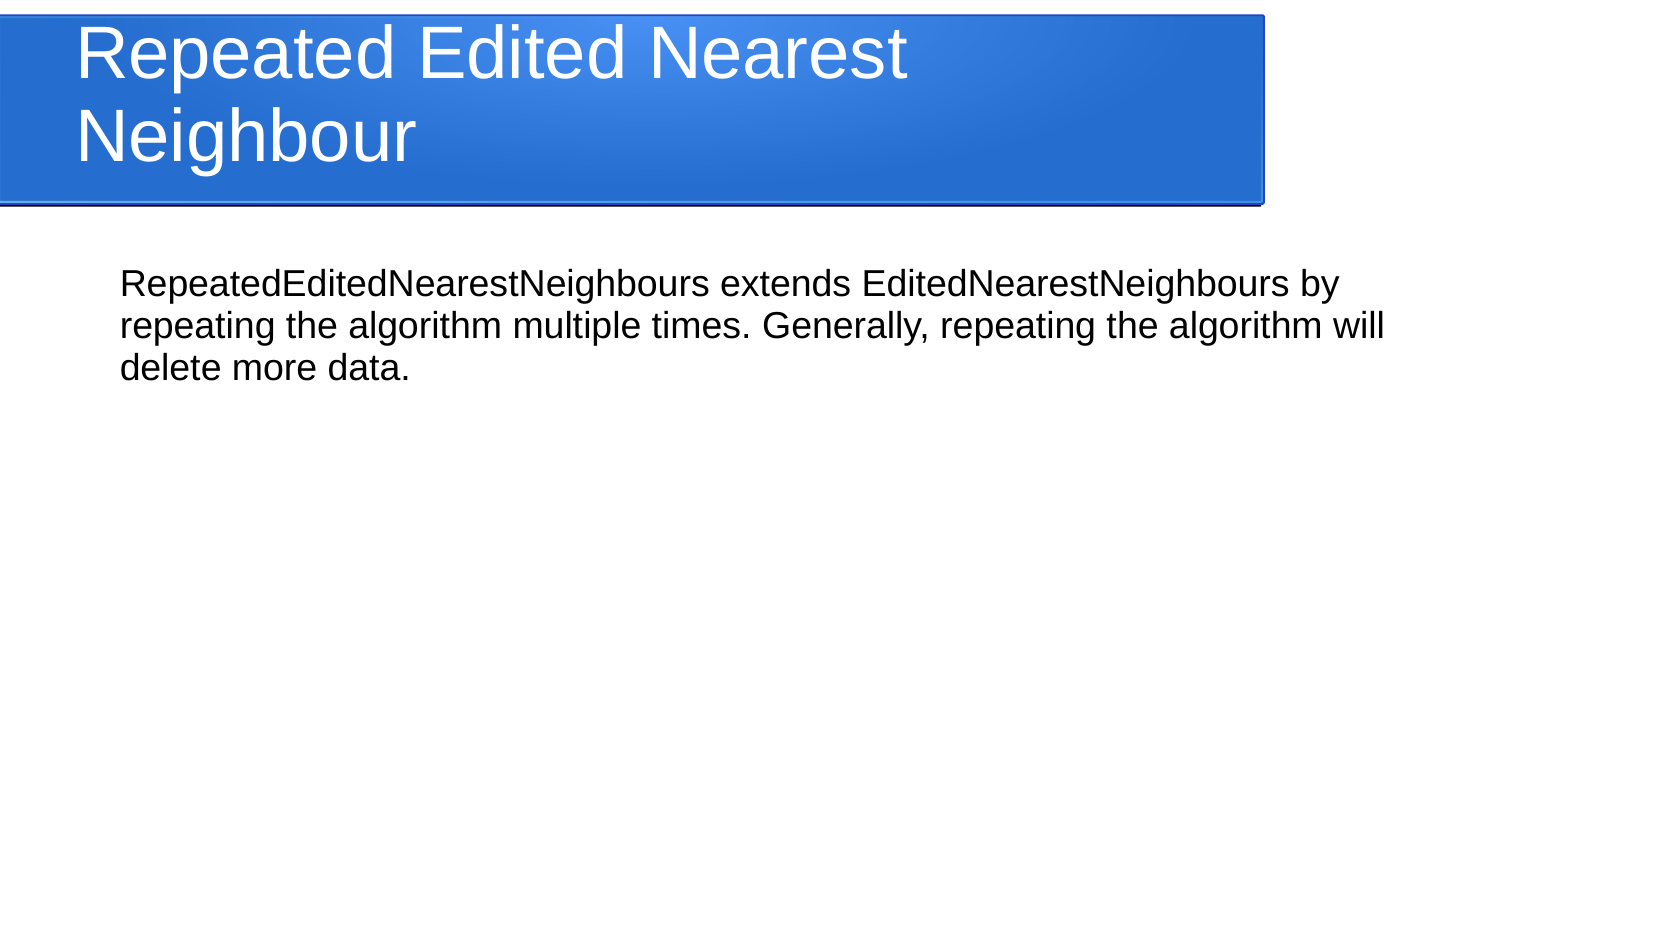

# Repeated Edited Nearest Neighbour
RepeatedEditedNearestNeighbours extends EditedNearestNeighbours by repeating the algorithm multiple times. Generally, repeating the algorithm will delete more data.